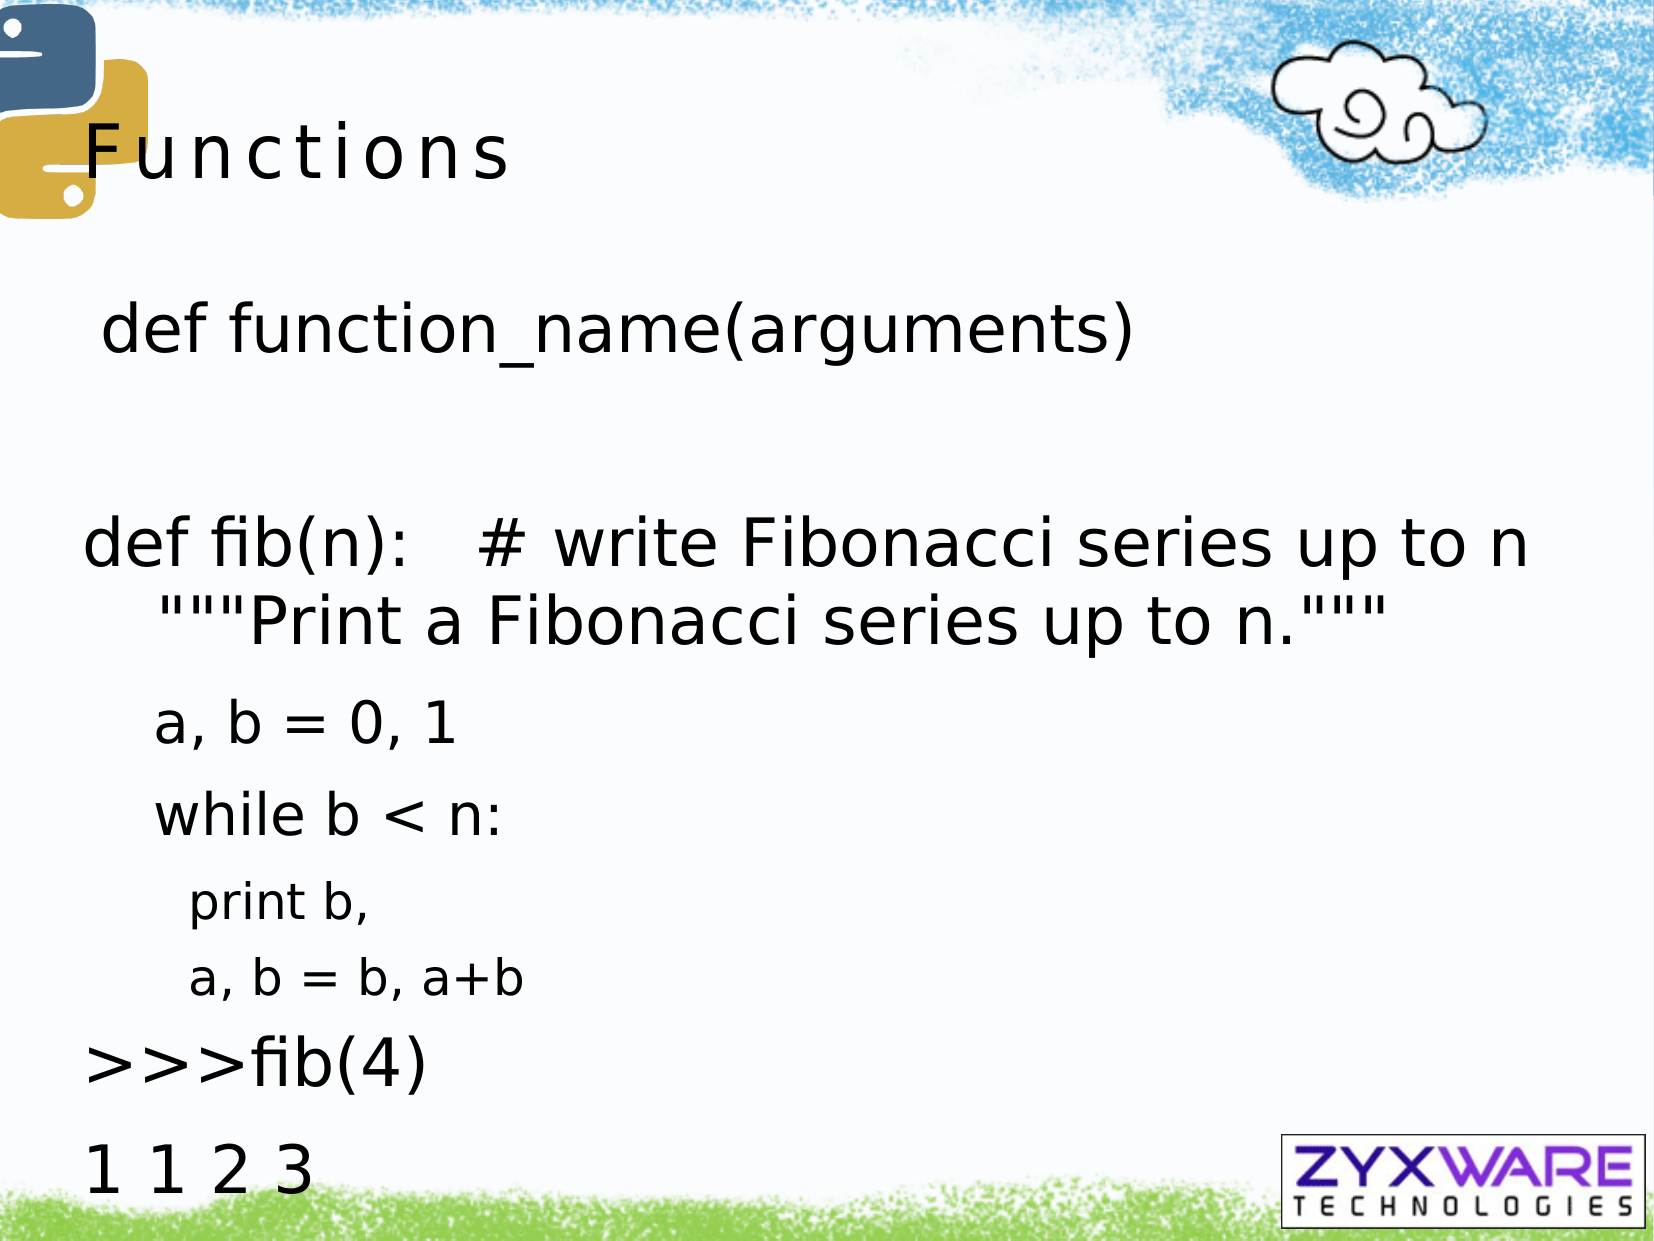

# Functions
def function_name(arguments)
def fib(n): # write Fibonacci series up to n 	"""Print a Fibonacci series up to n."""
a, b = 0, 1
while b < n:
print b,
a, b = b, a+b
>>>fib(4)
1 1 2 3